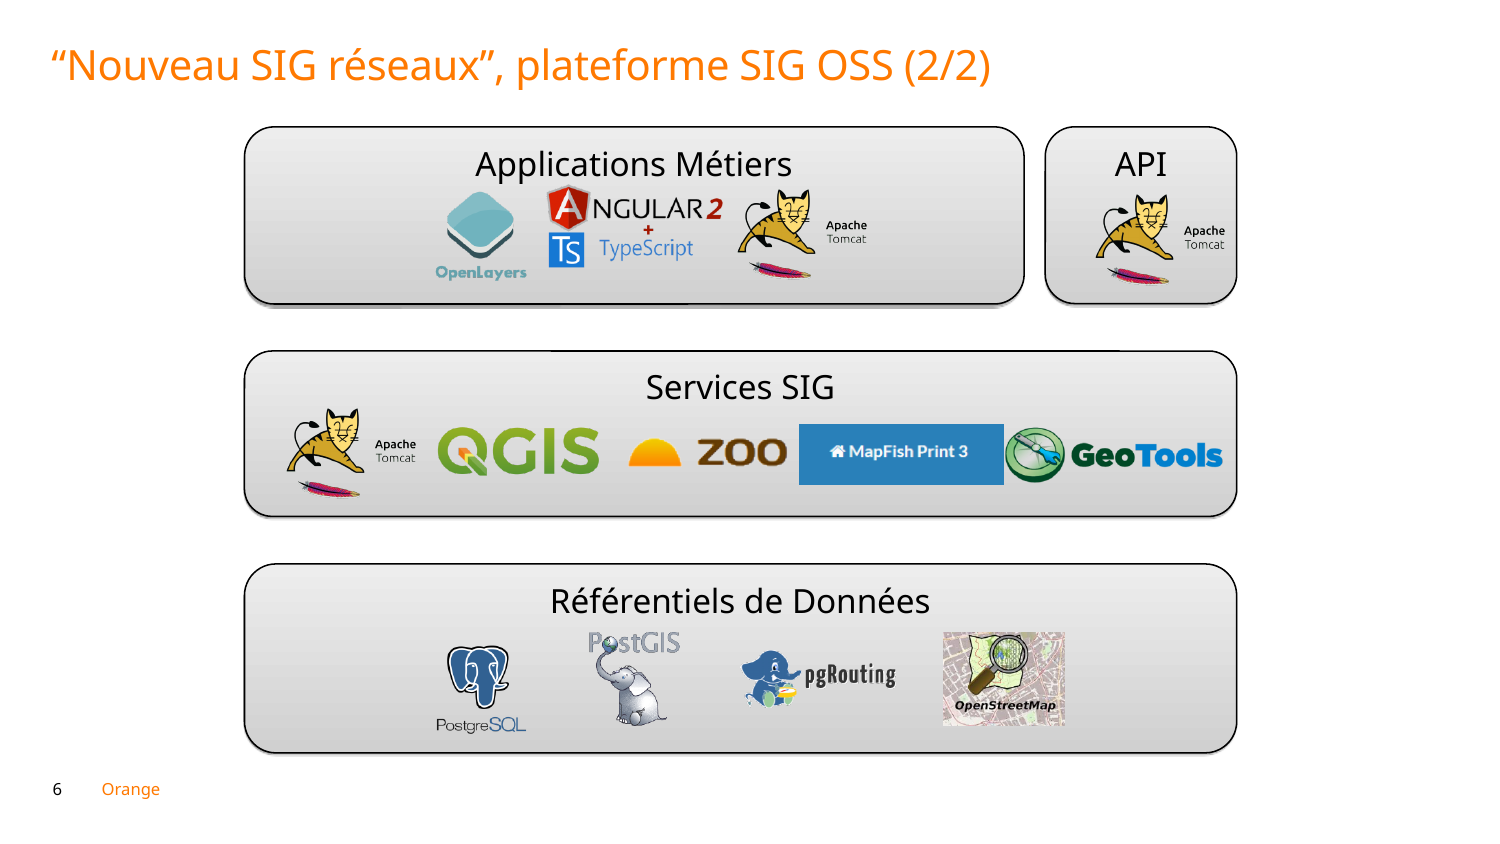

# “Nouveau SIG réseaux”, plateforme SIG OSS (2/2)
Applications Métiers
API
Services SIG
Référentiels de Données